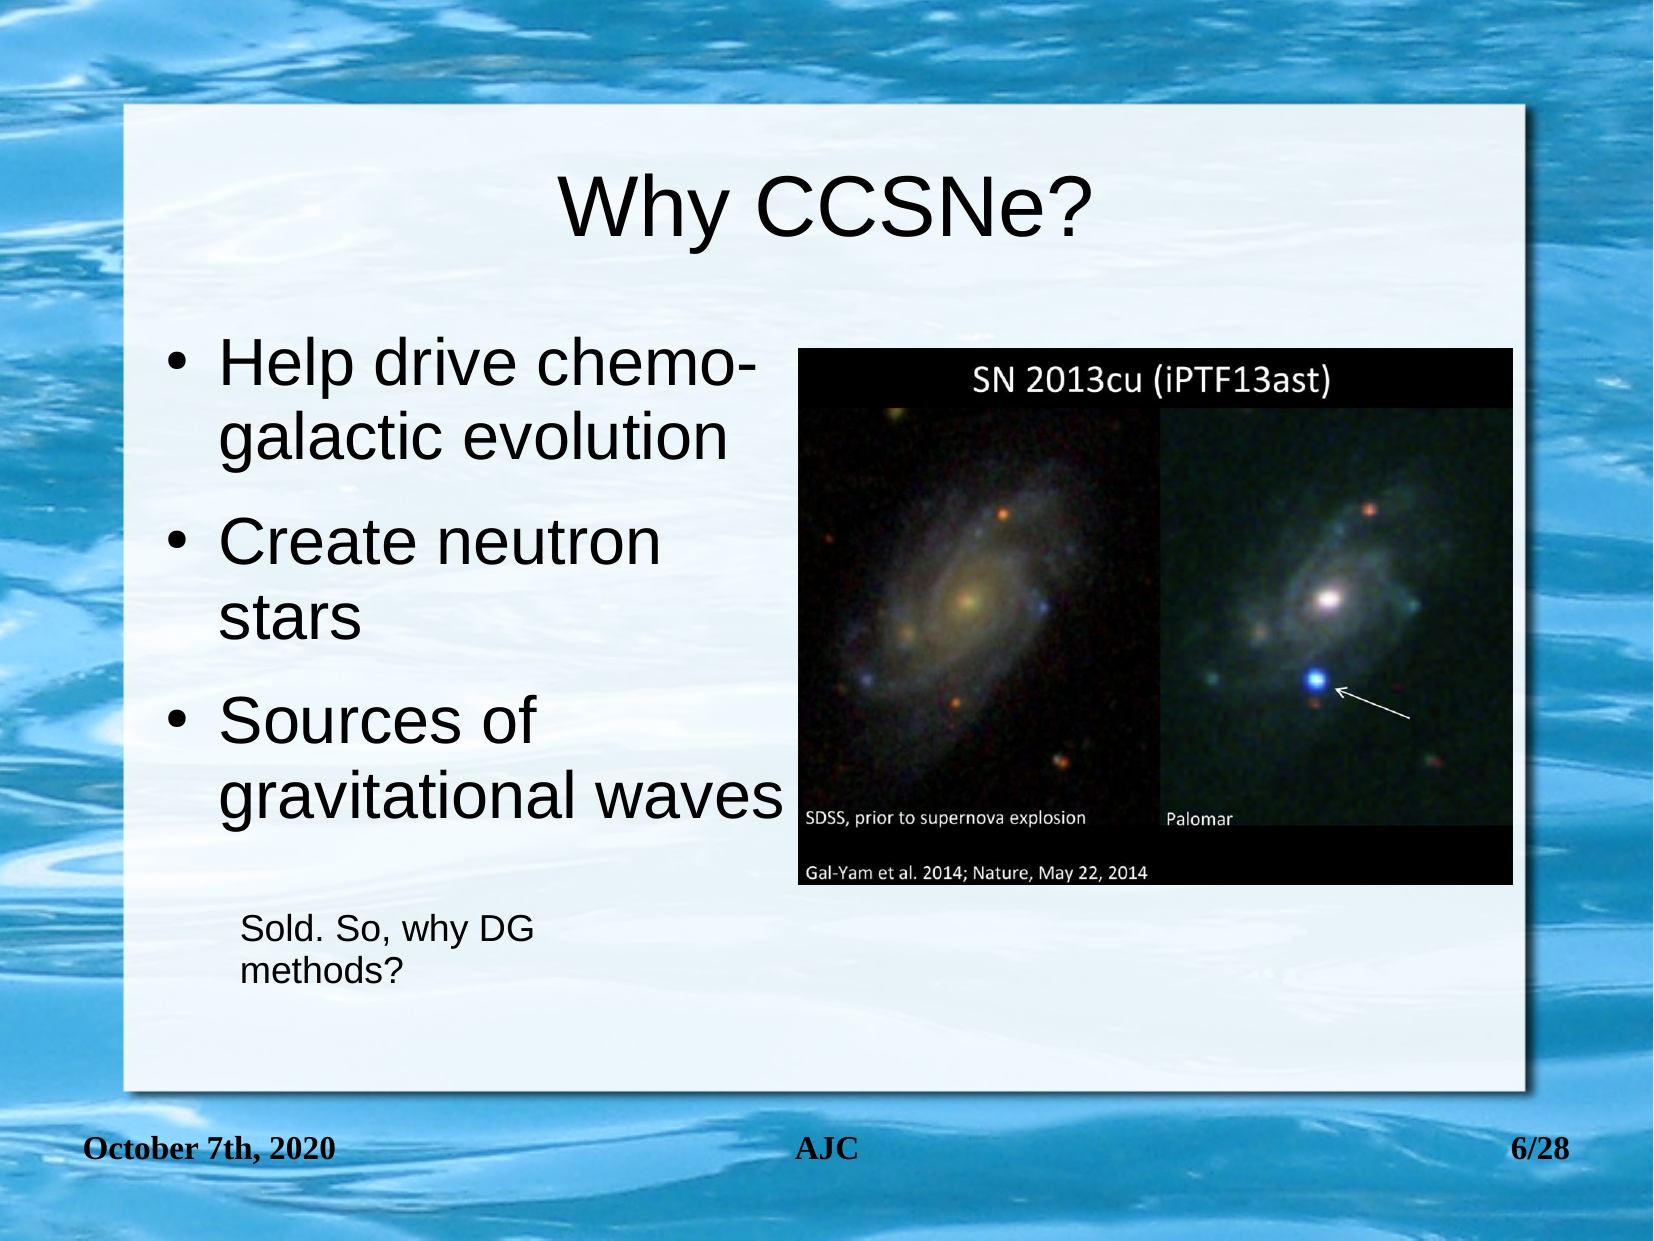

# Why CCSNe?
Help drive chemo-galactic evolution
Create neutron stars
Sources of gravitational waves
Sold. So, why DG methods?
October 7th, 2020
AJC
6